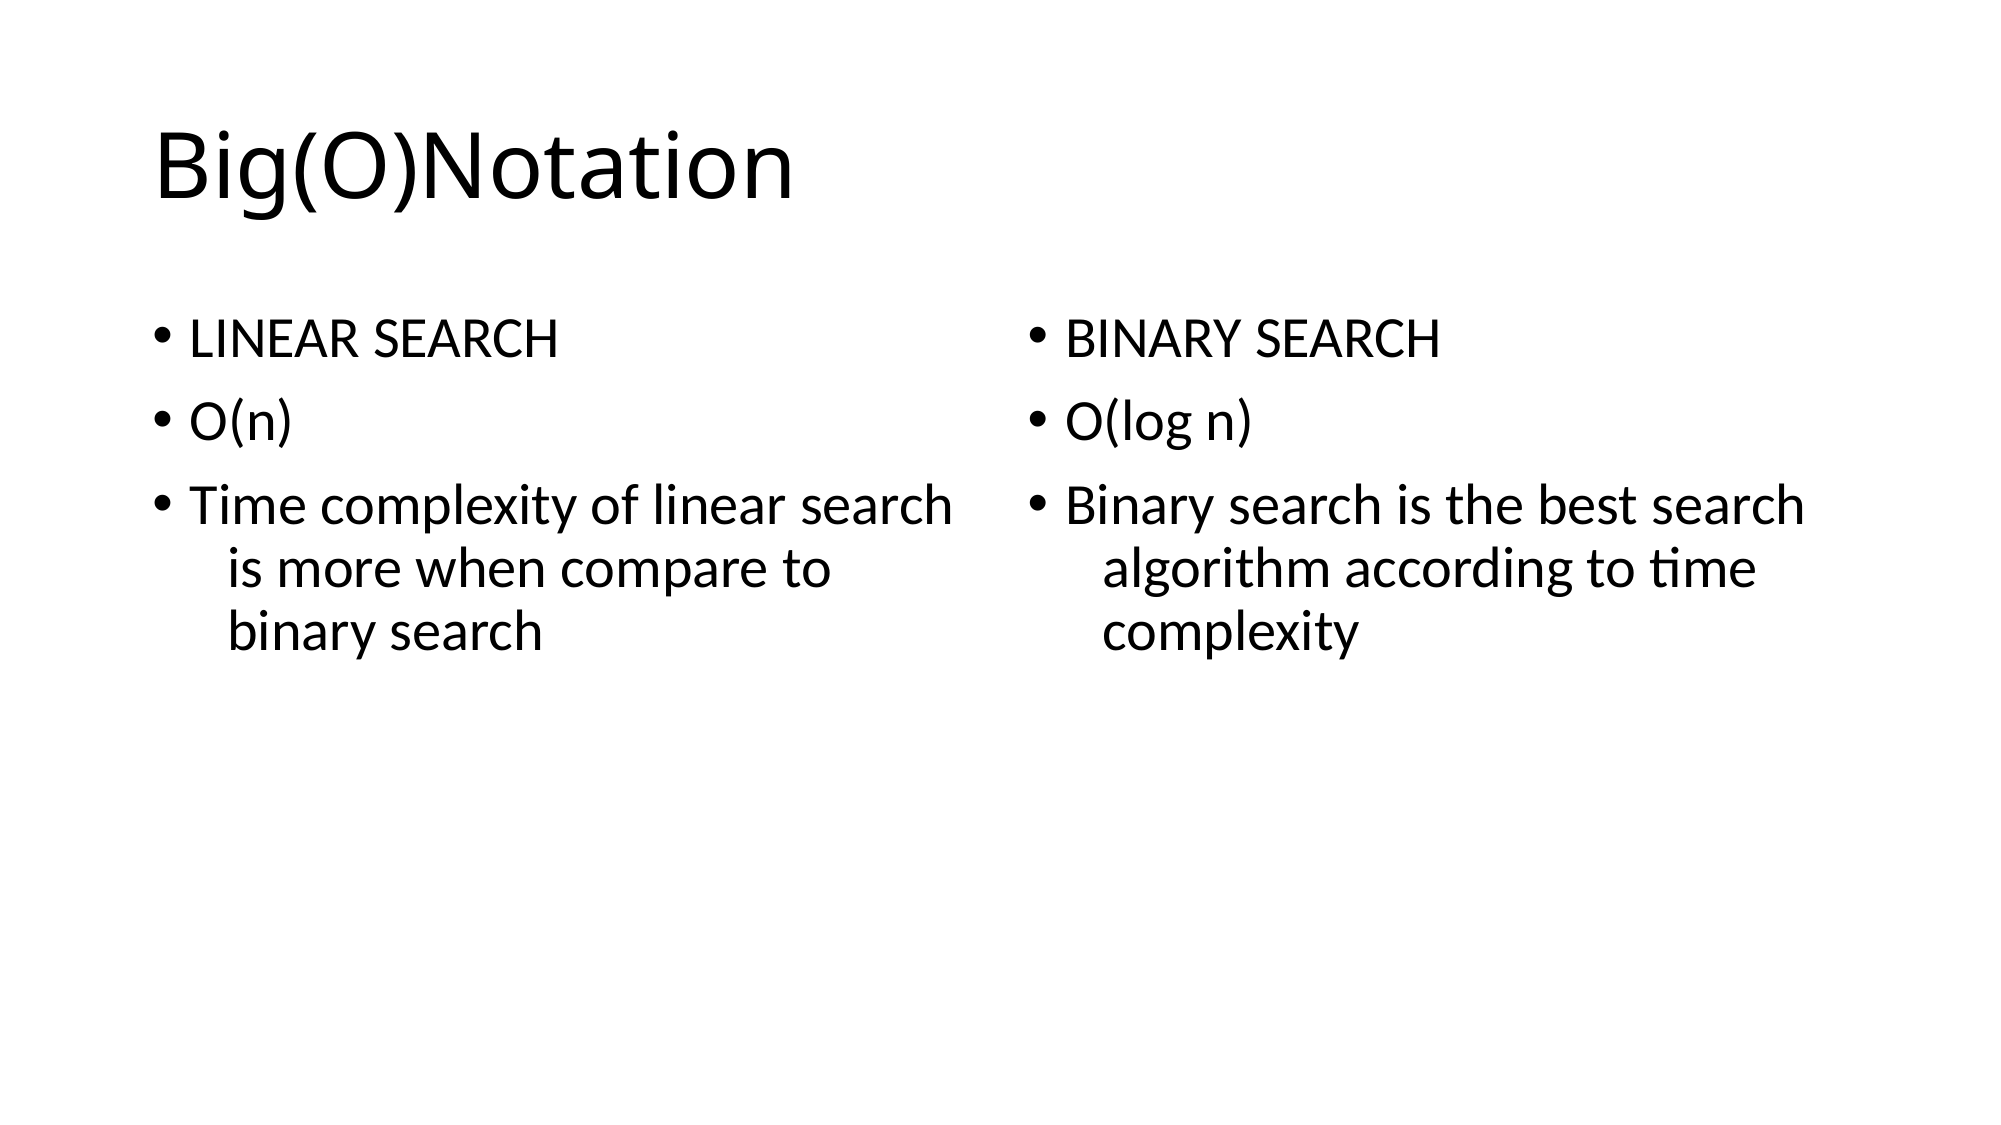

# Big(O)Notation
LINEAR SEARCH
O(n)
Time complexity of linear search is more when compare to binary search
BINARY SEARCH
O(log n)
Binary search is the best search algorithm according to time complexity